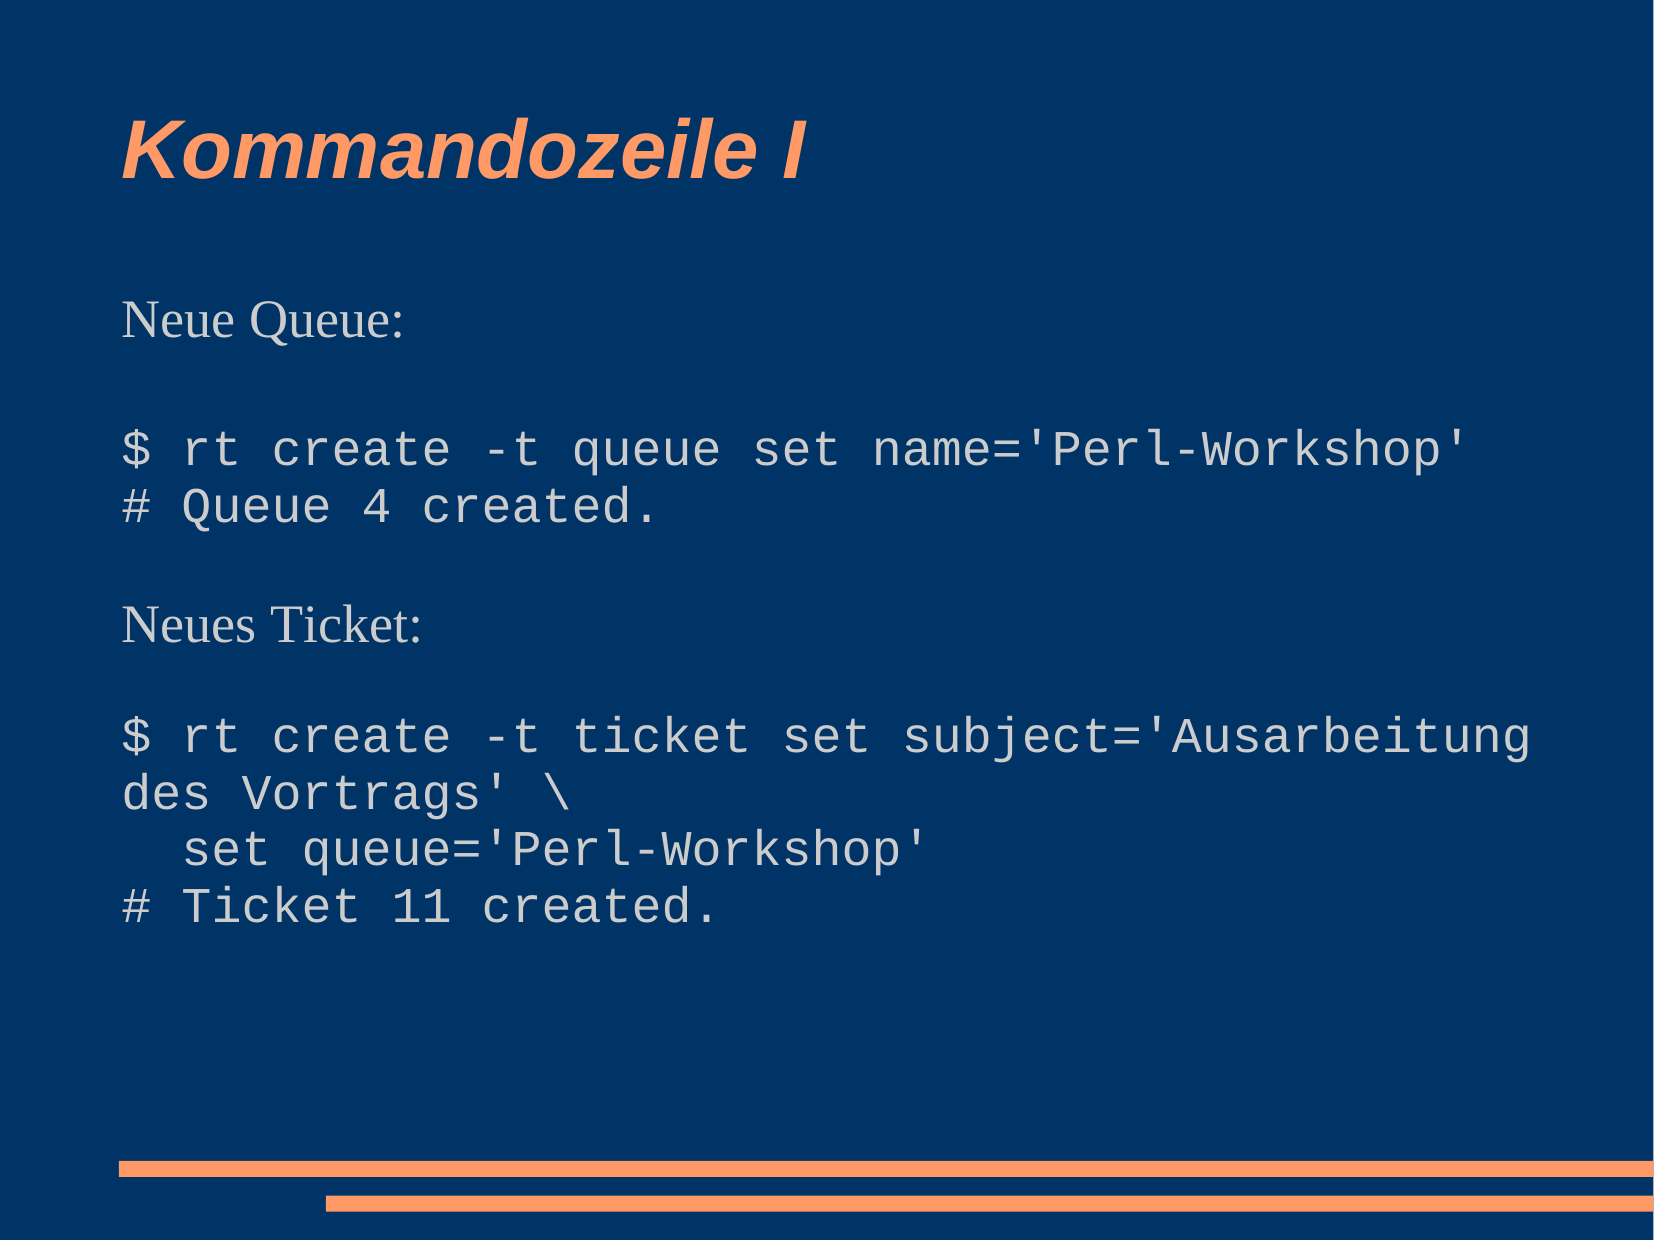

# Kommandozeile I
Neue Queue:
$ rt create -t queue set name='Perl-Workshop'
# Queue 4 created.
Neues Ticket:
$ rt create -t ticket set subject='Ausarbeitung des Vortrags' \
 set queue='Perl-Workshop'
# Ticket 11 created.